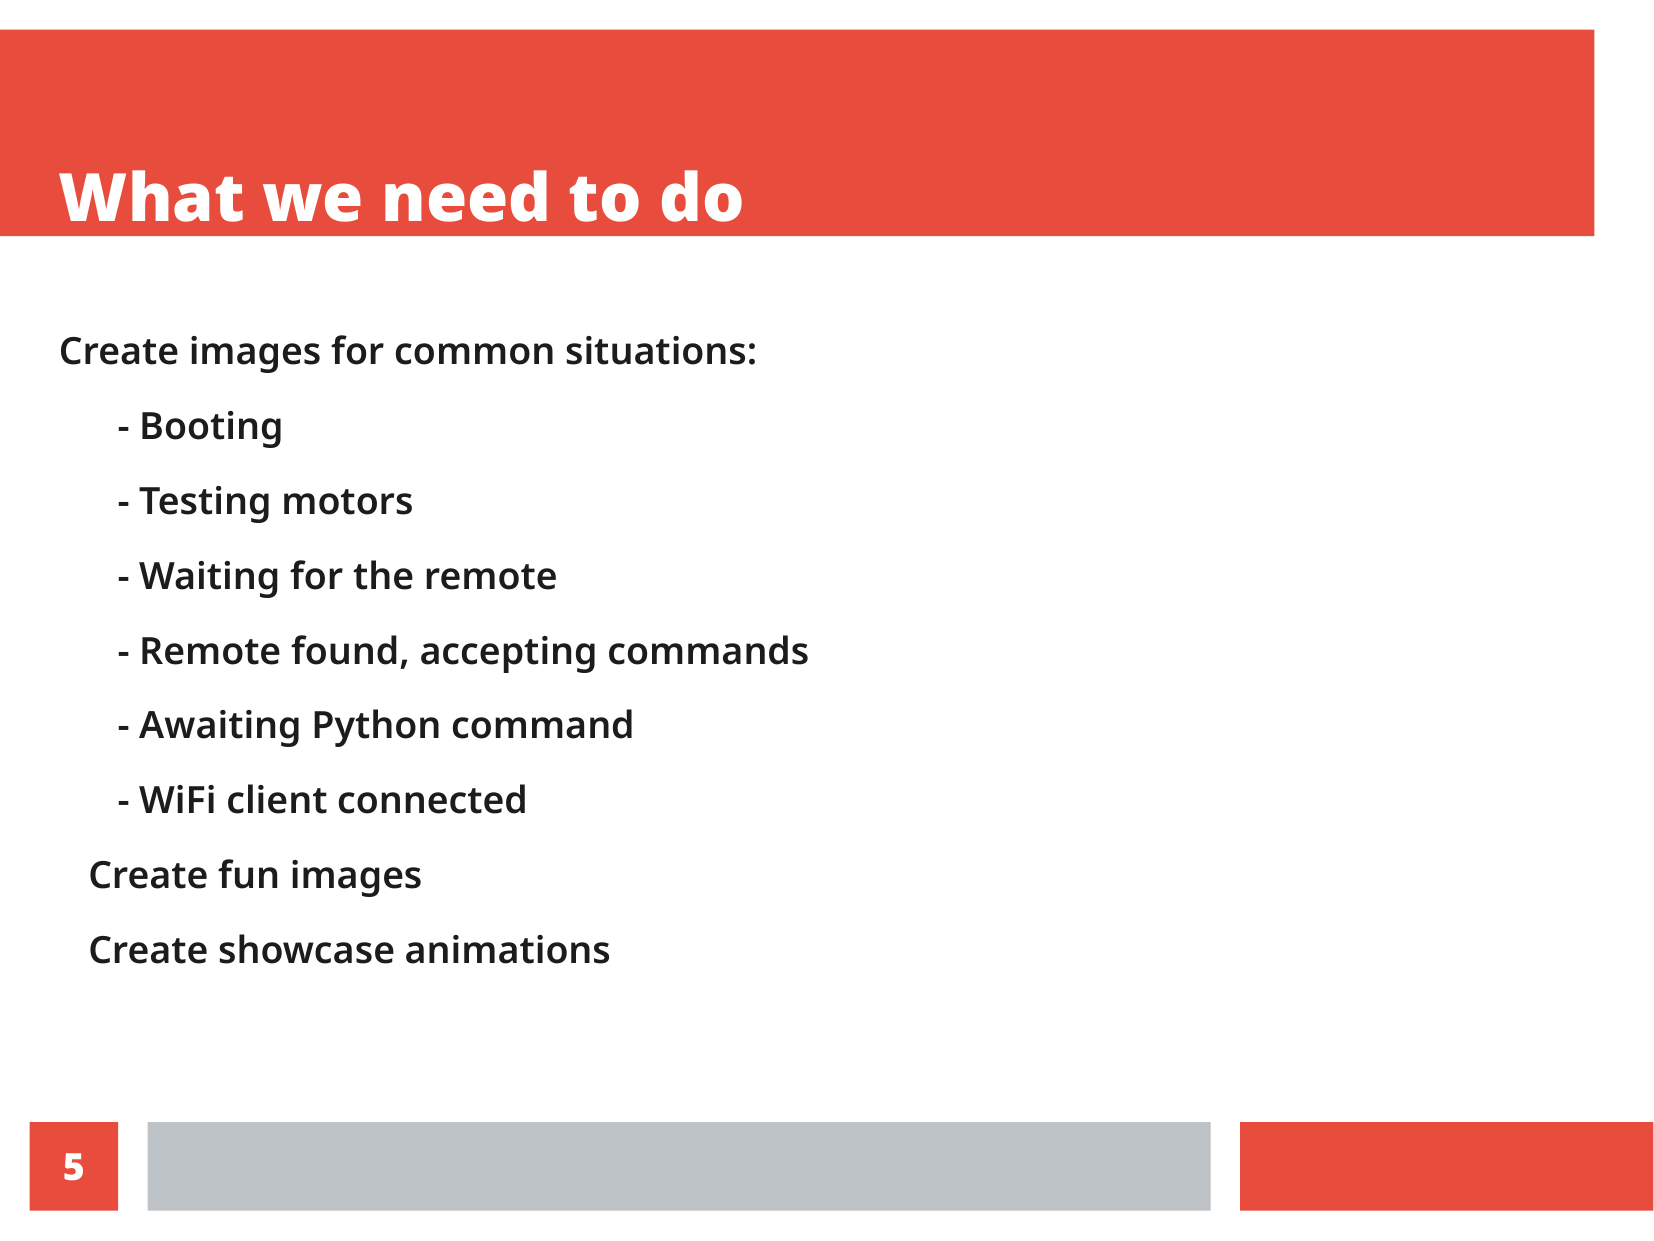

# What we need to do
Create images for common situations:
 - Booting
 - Testing motors
 - Waiting for the remote
 - Remote found, accepting commands
 - Awaiting Python command
 - WiFi client connected
 Create fun images
 Create showcase animations
5